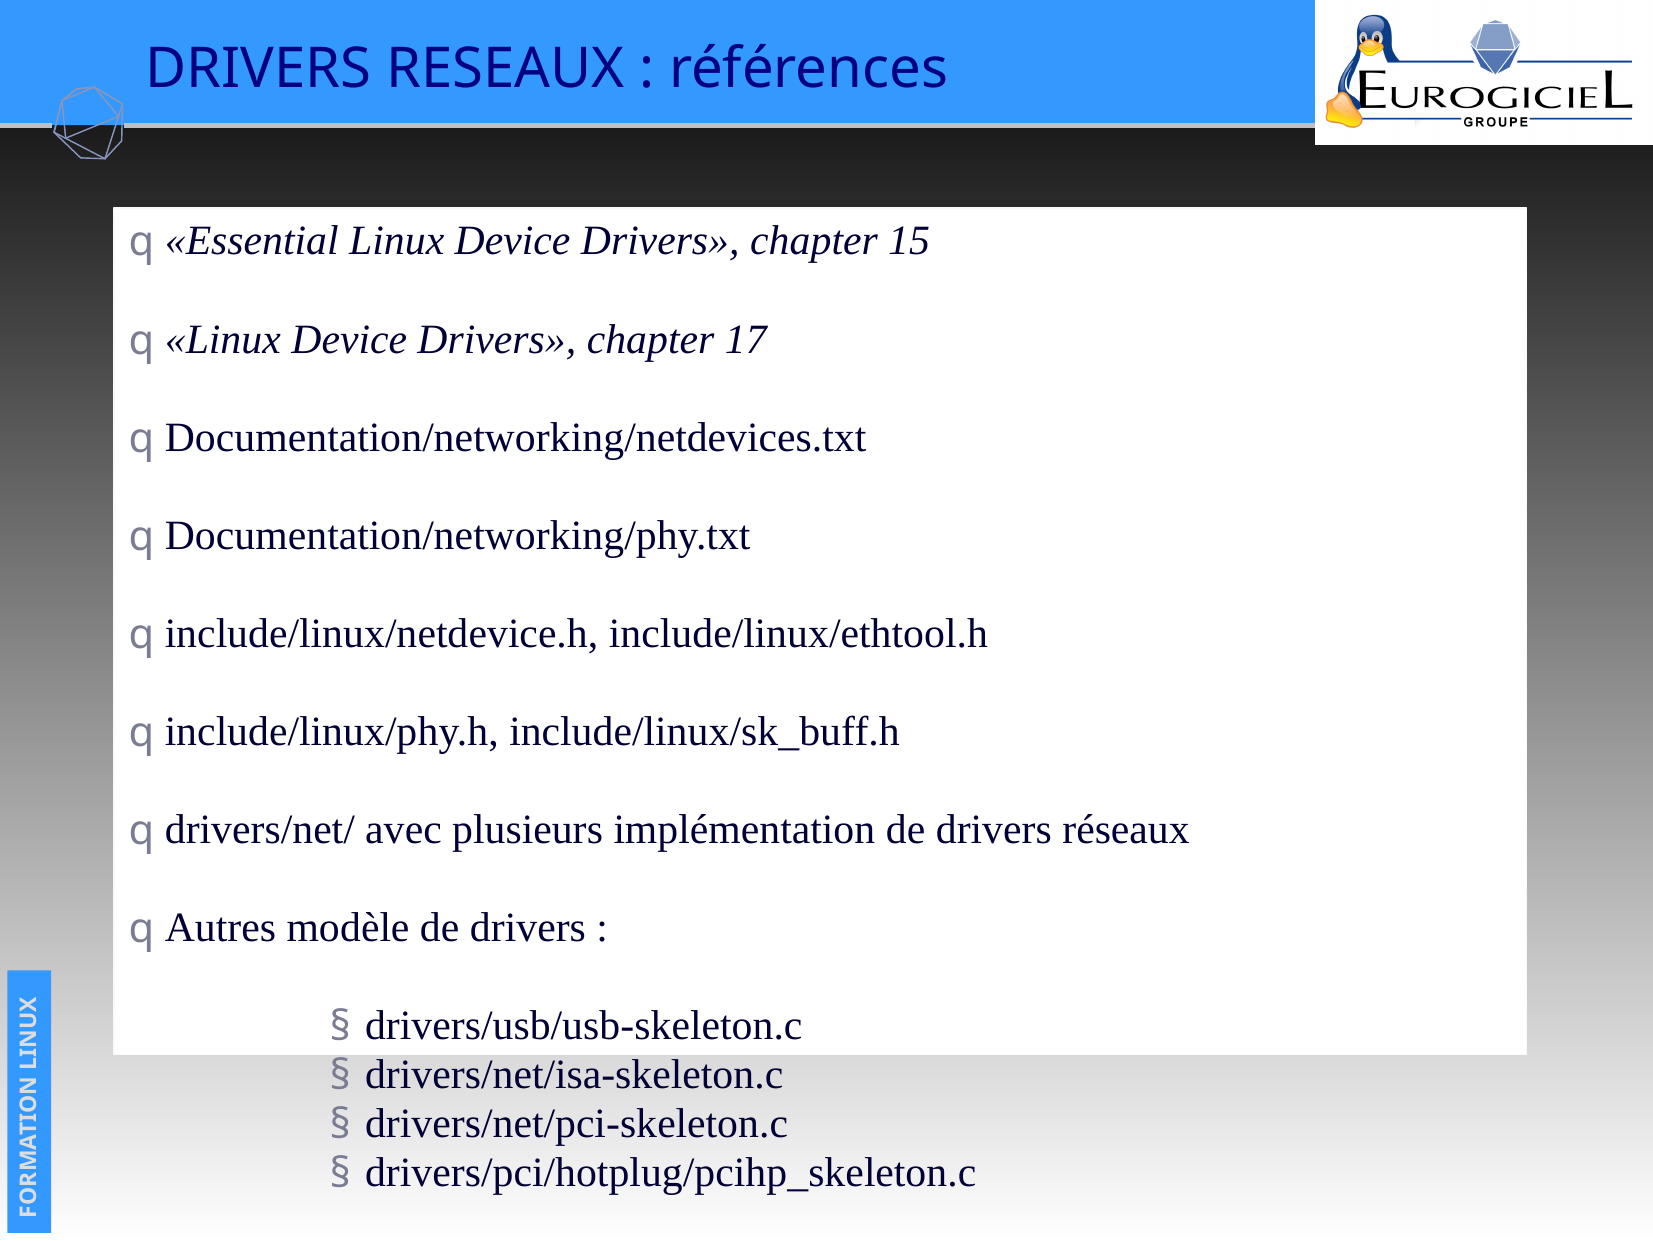

# DRIVERS RESEAUX : références
 «Essential Linux Device Drivers», chapter 15
 «Linux Device Drivers», chapter 17
 Documentation/networking/netdevices.txt
 Documentation/networking/phy.txt
 include/linux/netdevice.h, include/linux/ethtool.h
 include/linux/phy.h, include/linux/sk_buff.h
 drivers/net/ avec plusieurs implémentation de drivers réseaux
 Autres modèle de drivers :
drivers/usb/usb-skeleton.c
drivers/net/isa-skeleton.c
drivers/net/pci-skeleton.c
drivers/pci/hotplug/pcihp_skeleton.c